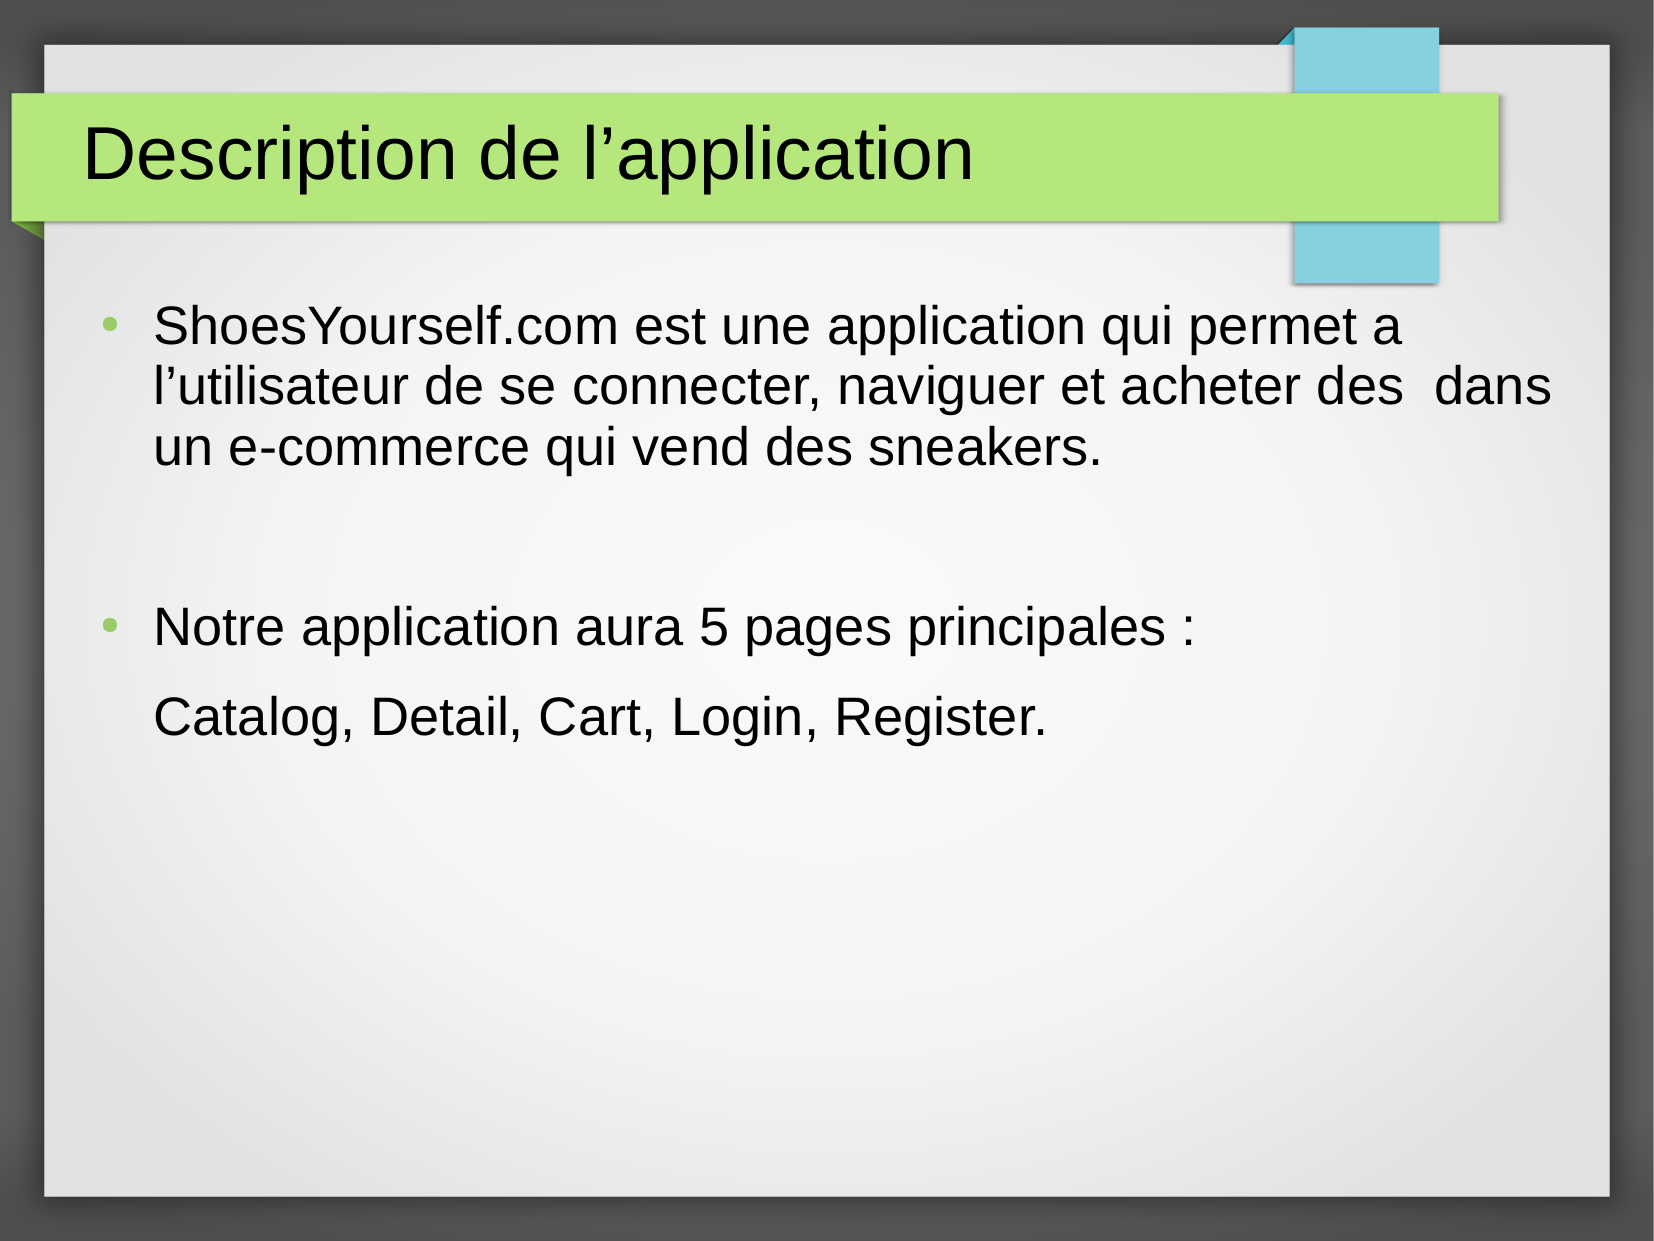

# Description de l’application
ShoesYourself.com est une application qui permet a l’utilisateur de se connecter, naviguer et acheter des dans un e-commerce qui vend des sneakers.
Notre application aura 5 pages principales :
Catalog, Detail, Cart, Login, Register.